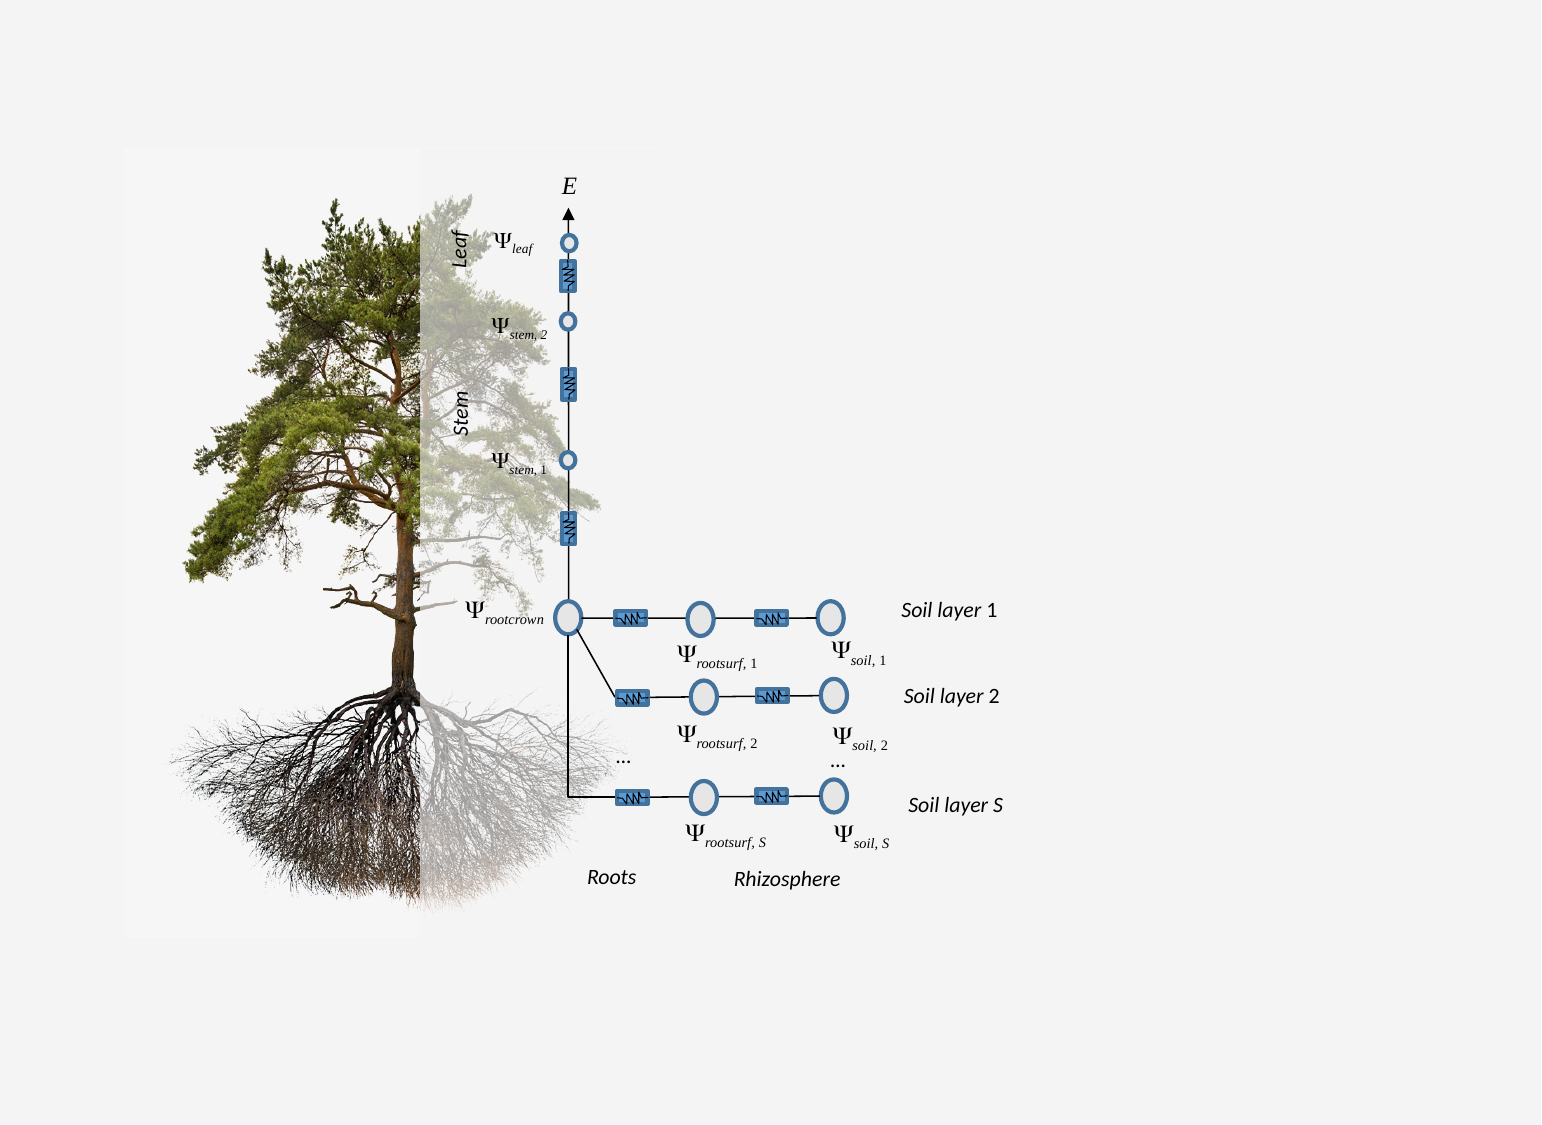

E
leaf
Leaf
stem, 2
Stem
stem, 1
rootcrown
Soil layer 1
soil, 1
rootsurf, 1
Soil layer 2
rootsurf, 2
soil, 2
…
…
Soil layer S
rootsurf, S
soil, S
Roots
Rhizosphere